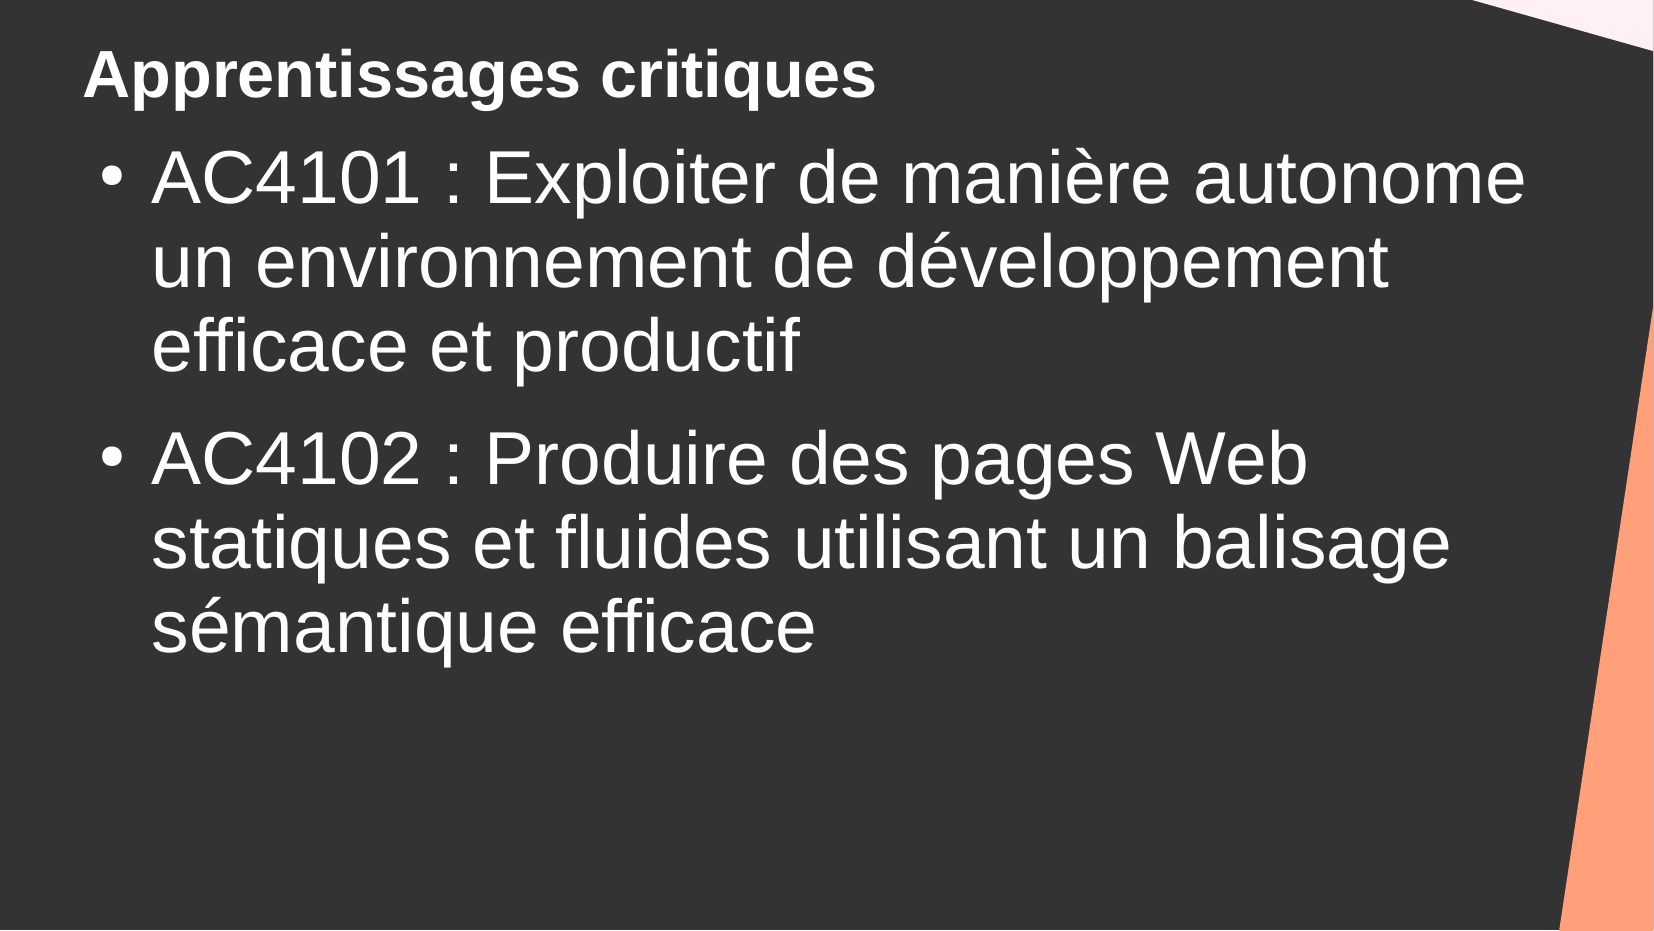

# Apprentissages critiques
AC4101 : Exploiter de manière autonome un environnement de développement efficace et productif
AC4102 : Produire des pages Web statiques et fluides utilisant un balisage sémantique efficace